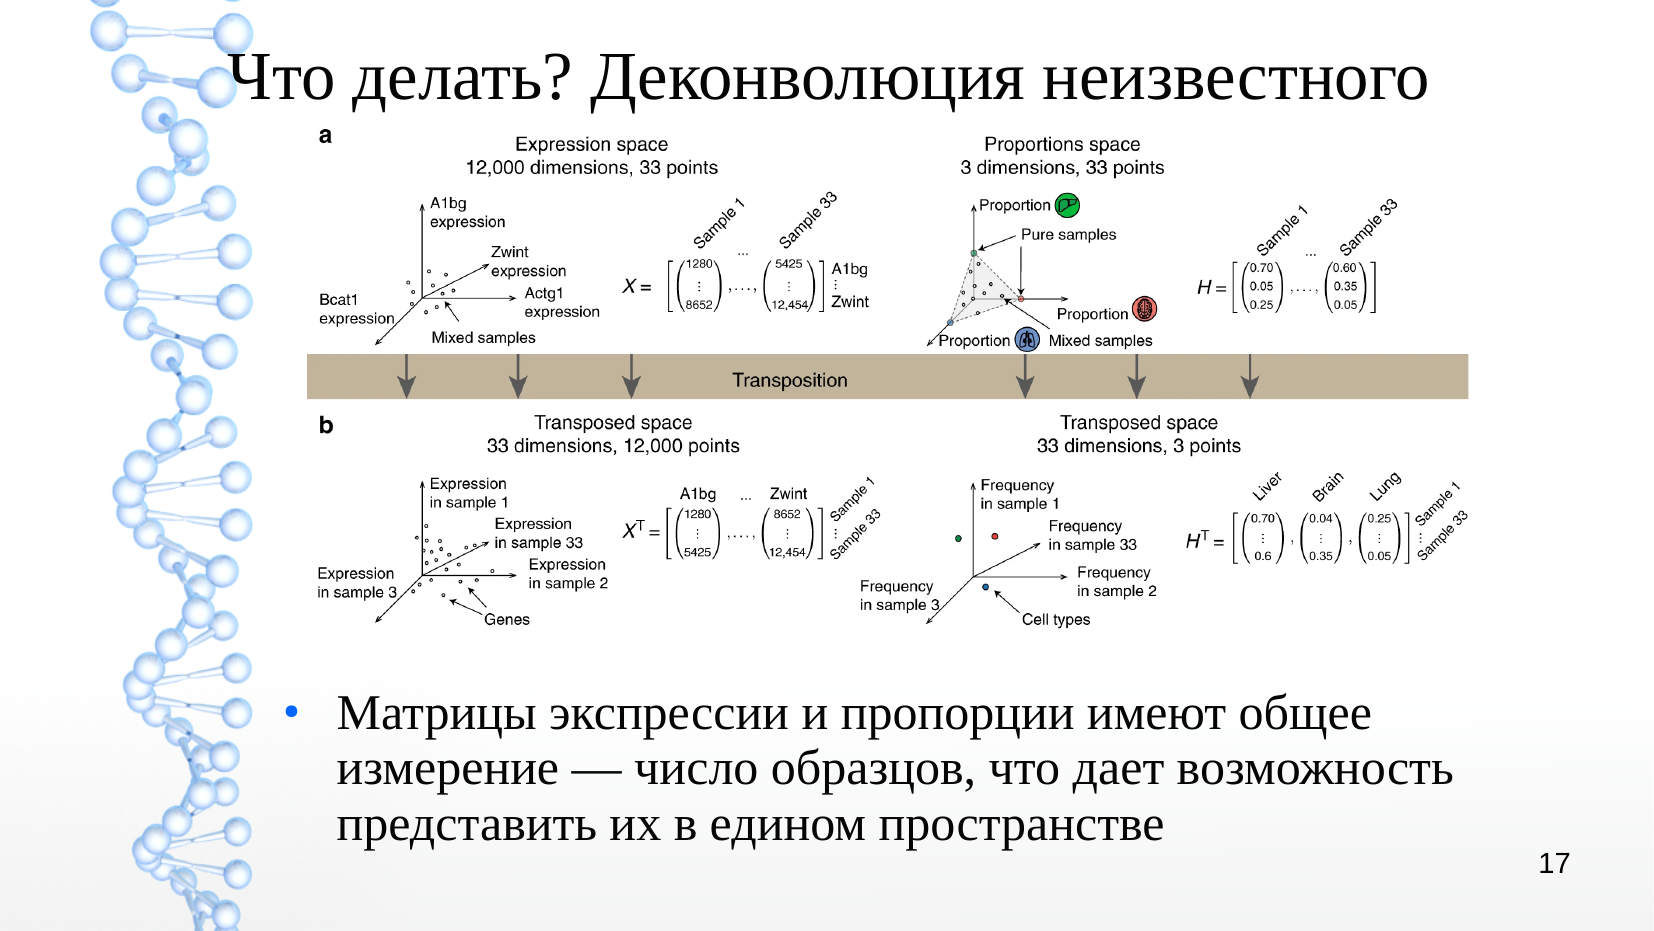

# Что делать? Деконволюция неизвестного
Матрицы экспрессии и пропорции имеют общее измерение — число образцов, что дает возможность представить их в едином пространстве
17